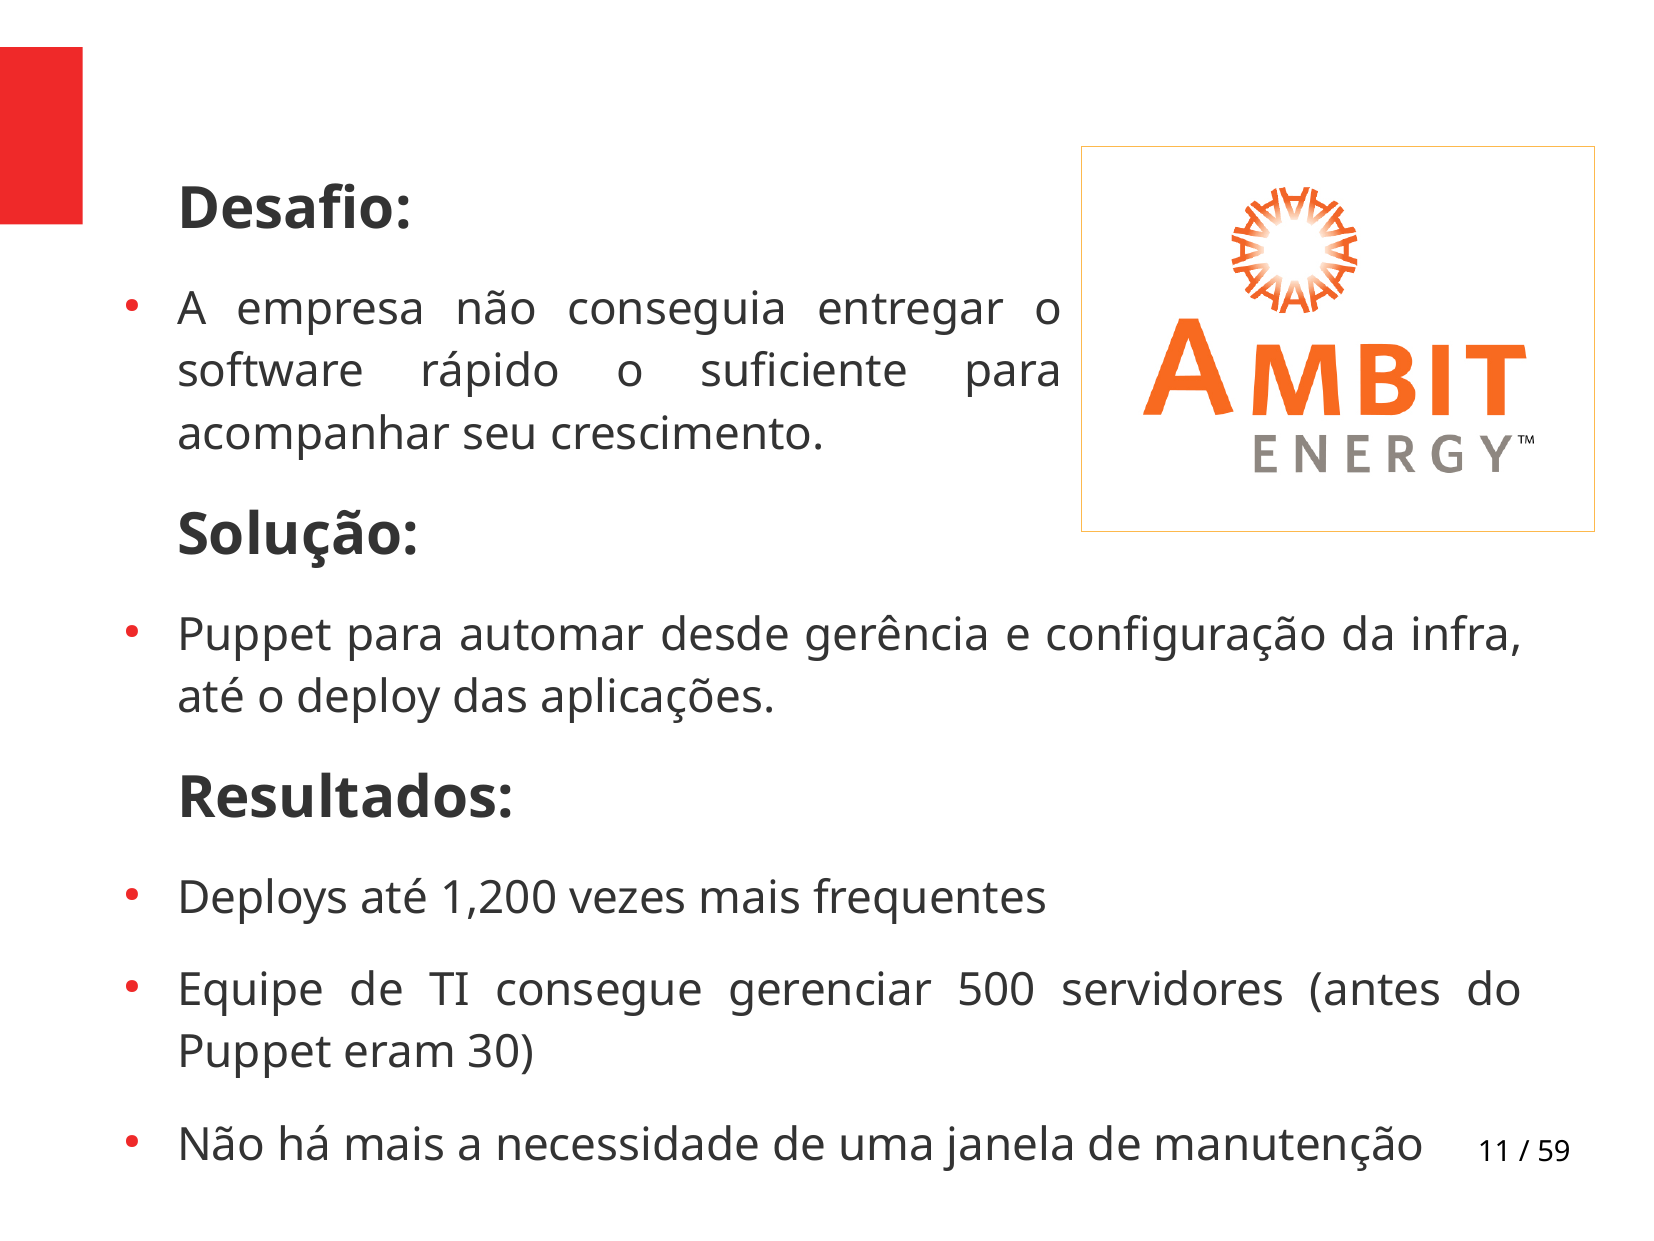

# Desafio:
A empresa não conseguia entregar o software rápido o suficiente para acompanhar seu crescimento.
Solução:
Puppet para automar desde gerência e configuração da infra, até o deploy das aplicações.
Resultados:
Deploys até 1,200 vezes mais frequentes
Equipe de TI consegue gerenciar 500 servidores (antes do Puppet eram 30)
Não há mais a necessidade de uma janela de manutenção
11